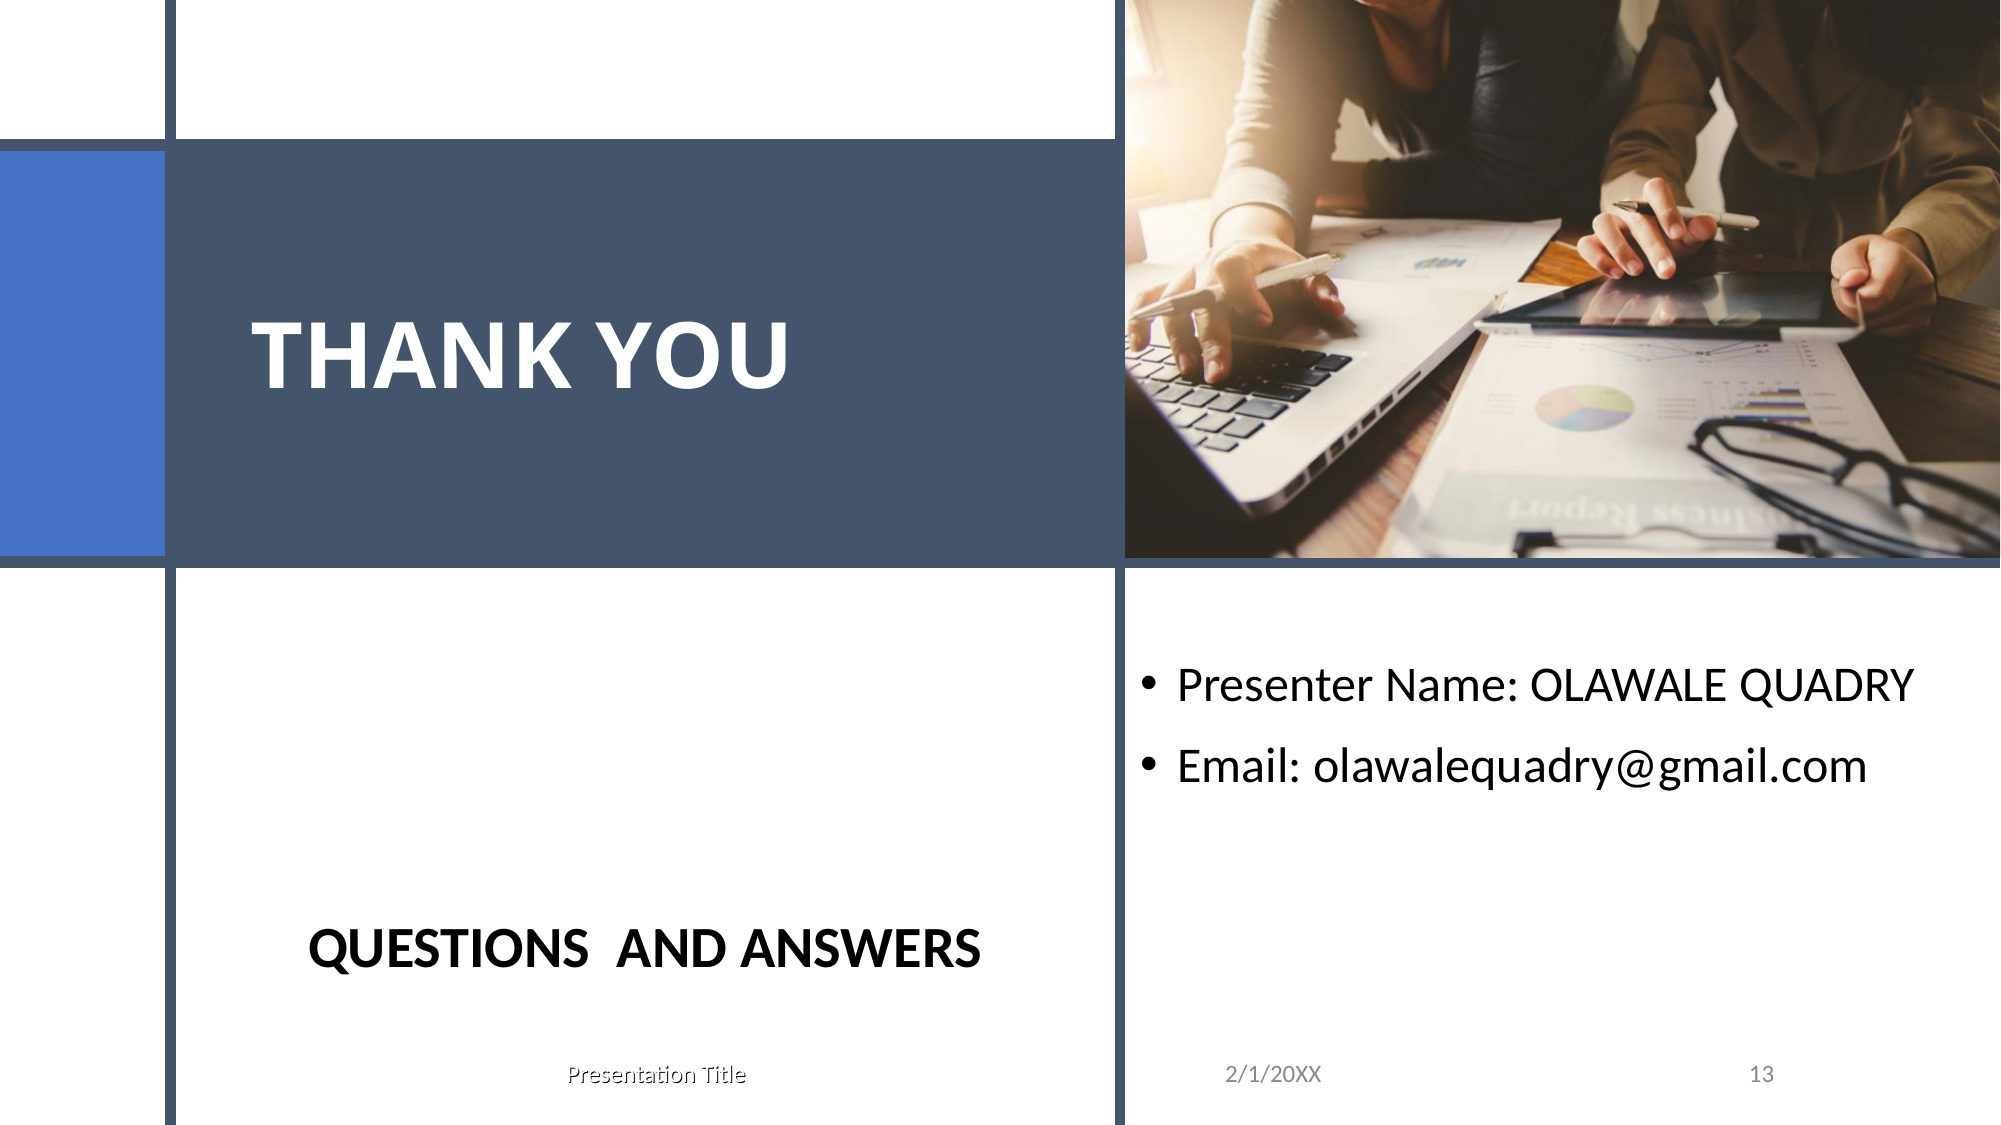

THANK YOU
QUESTIONS AND ANSWERS
# Presenter Name: OLAWALE QUADRY
Email: olawalequadry@gmail.com
Presentation Title
2/1/20XX